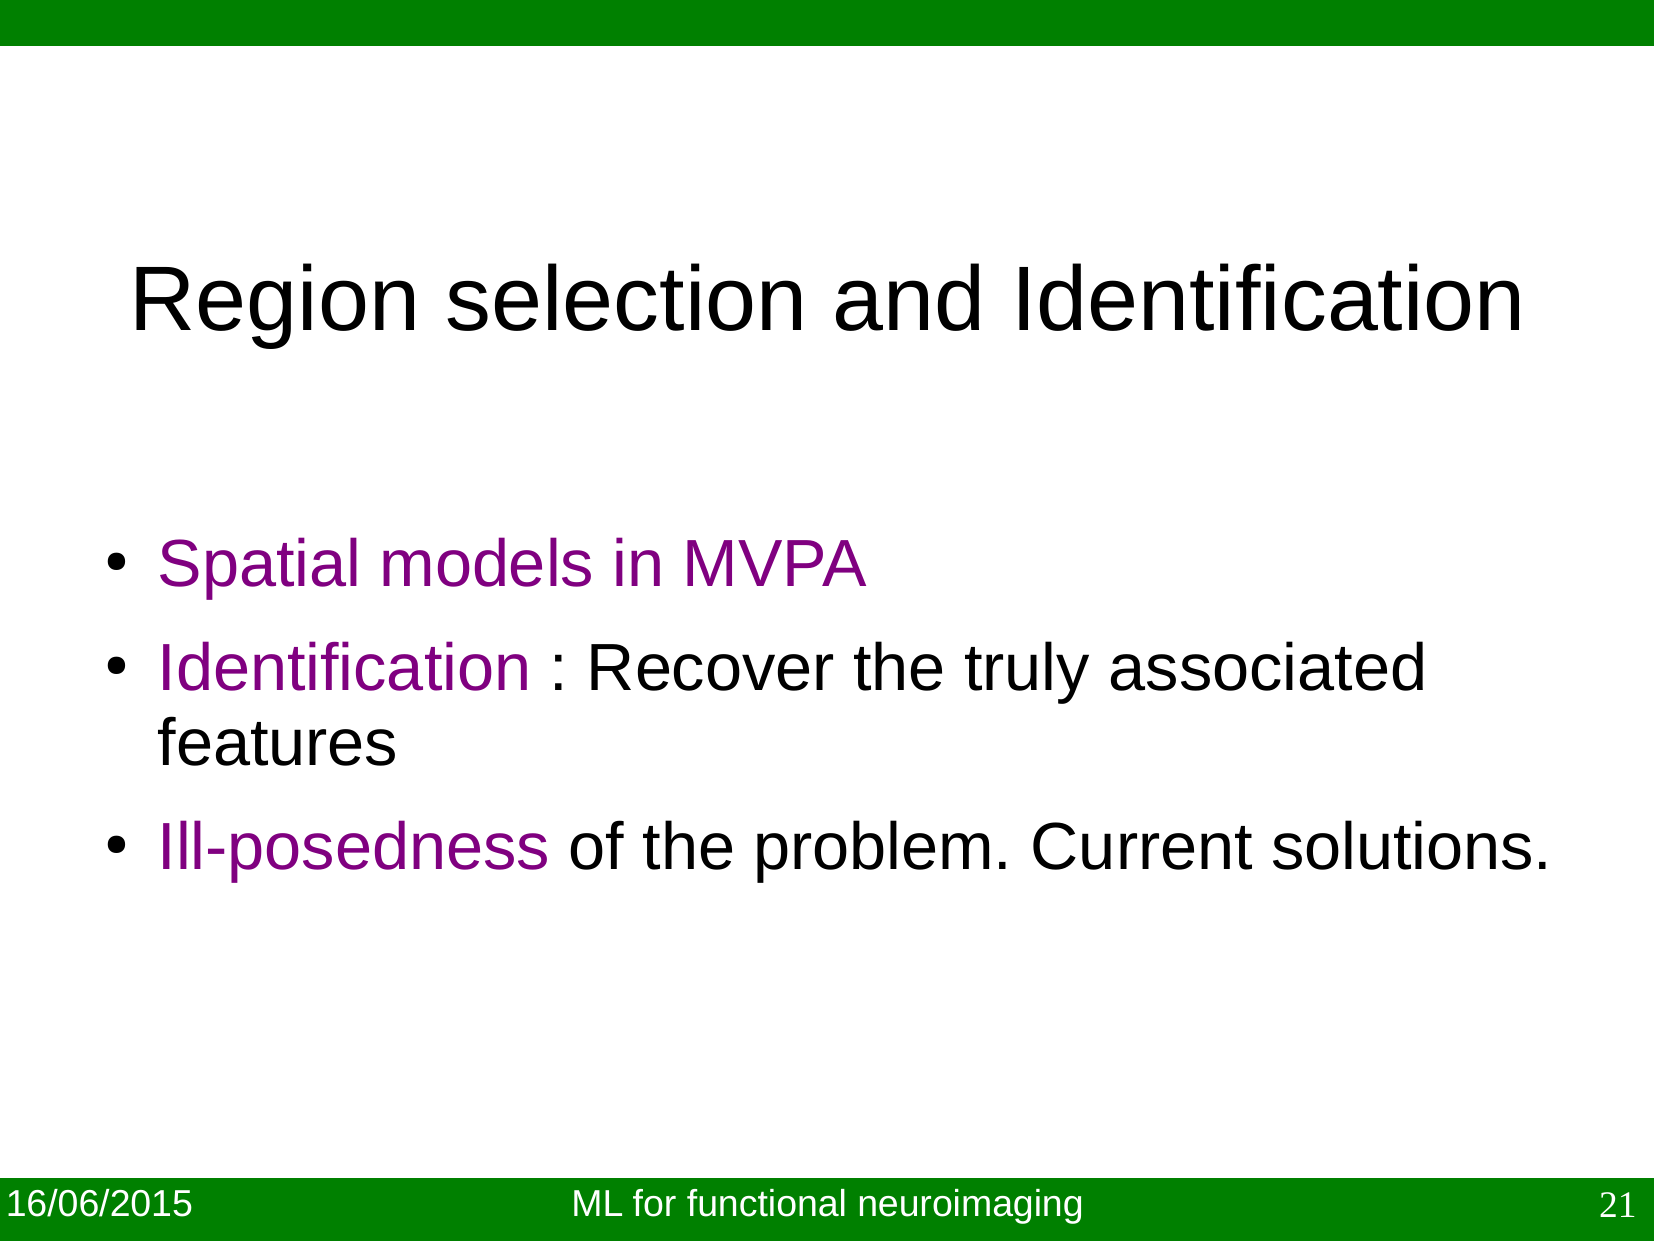

# Region selection and Identification
Spatial models in MVPA
Identification : Recover the truly associated features
Ill-posedness of the problem. Current solutions.
21